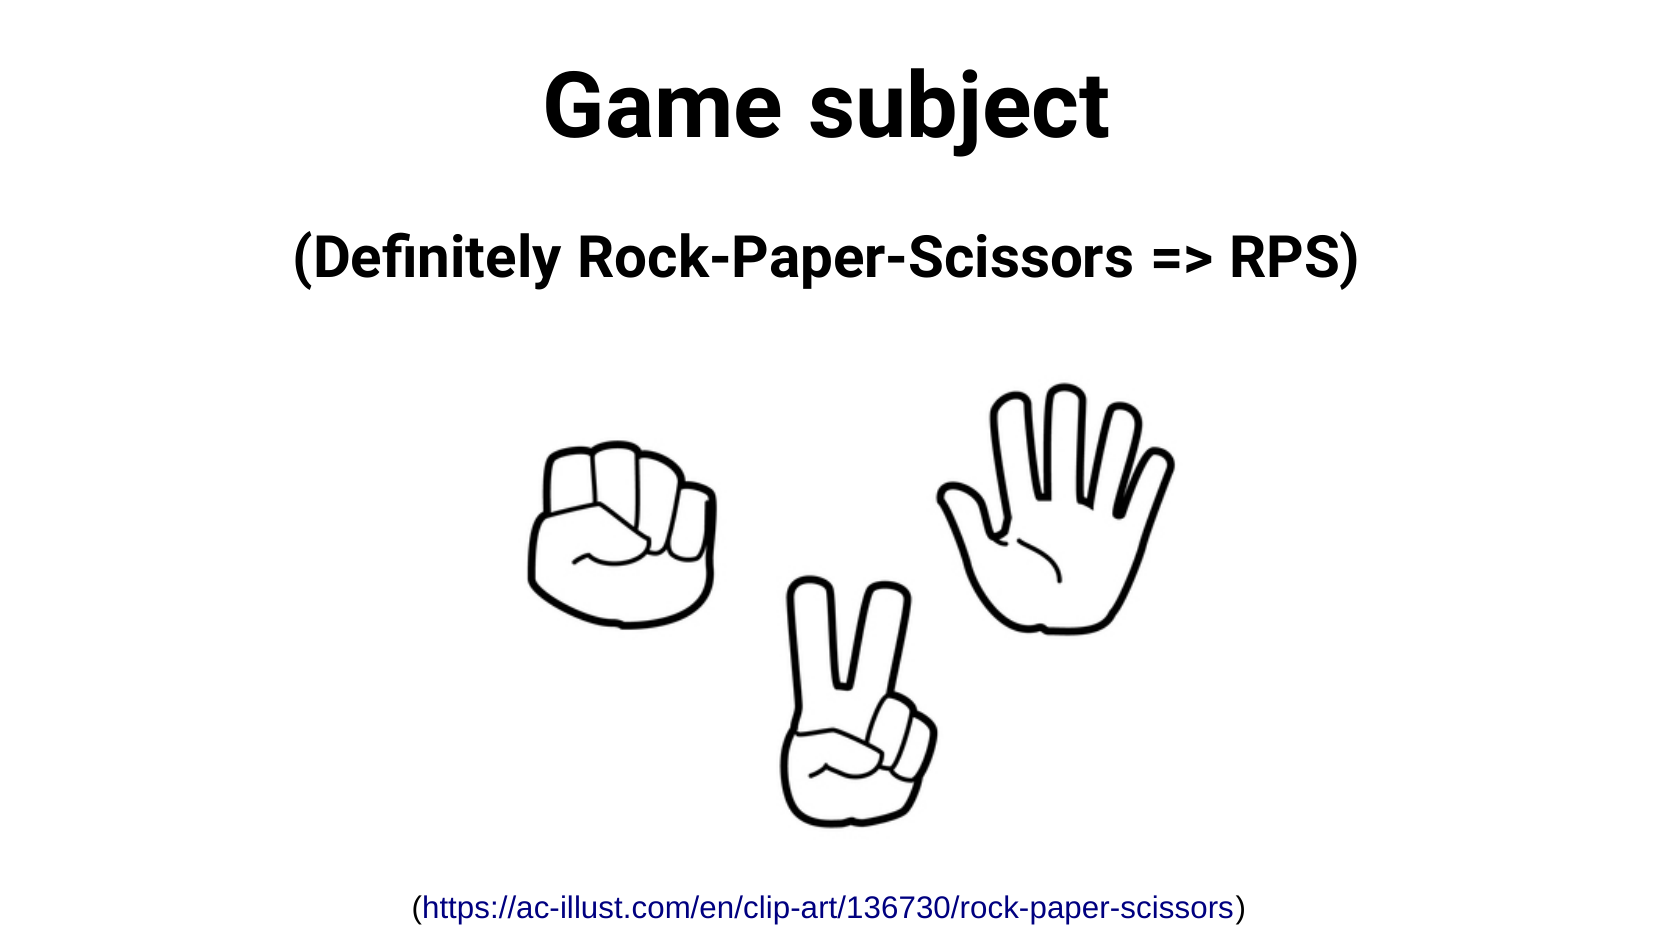

# Game subject
(Definitely Rock-Paper-Scissors => RPS)
(https://ac-illust.com/en/clip-art/136730/rock-paper-scissors)